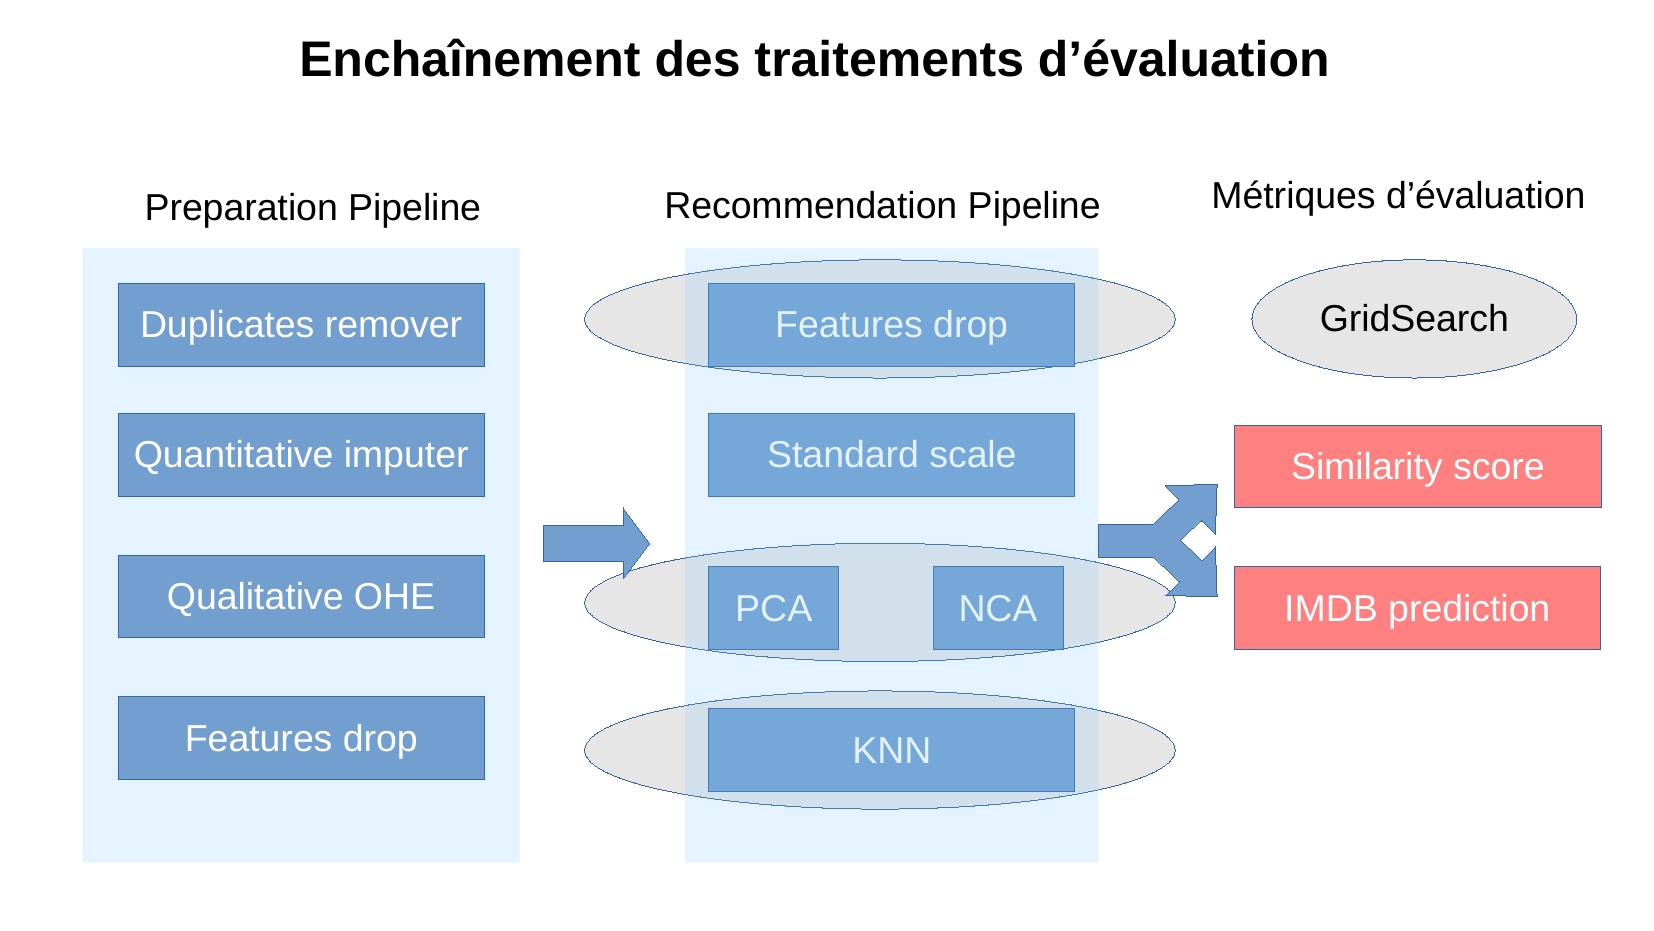

Enchaînement des traitements d’évaluation
Métriques d’évaluation
Recommendation Pipeline
Preparation Pipeline
GridSearch
Duplicates remover
Features drop
Quantitative imputer
Standard scale
Similarity score
Qualitative OHE
PCA
NCA
IMDB prediction
Features drop
KNN